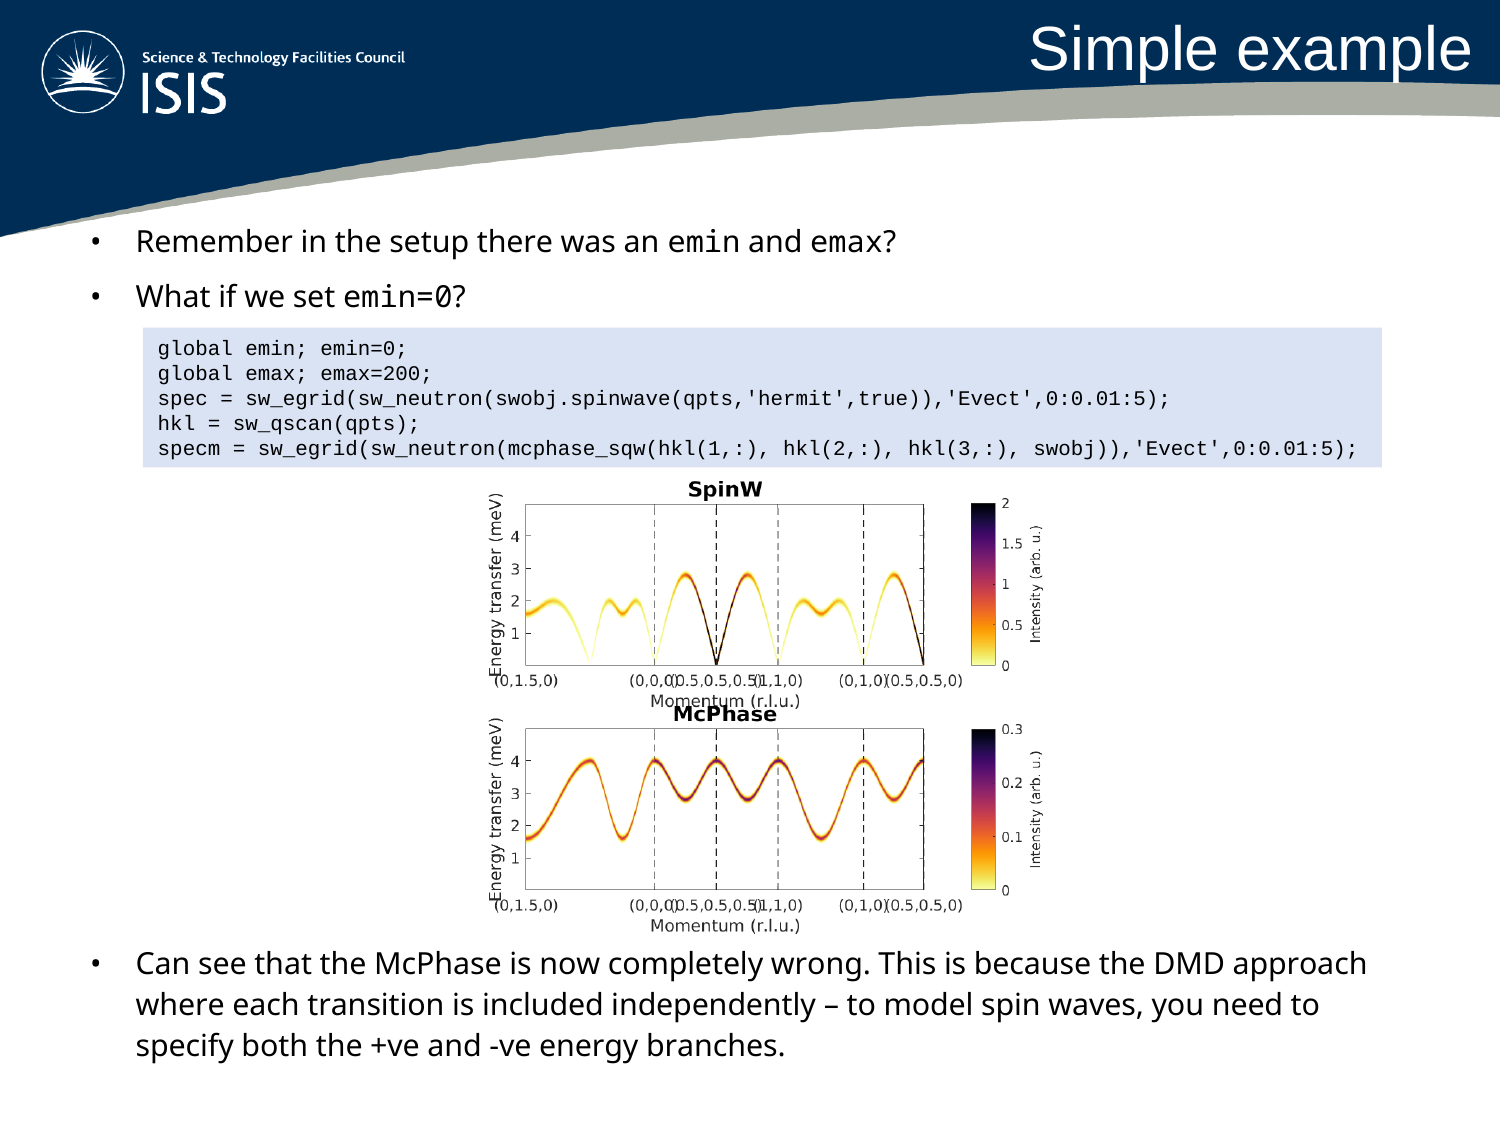

Simple example
# Remember in the setup there was an emin and emax?
What if we set emin=0?
Can see that the McPhase is now completely wrong. This is because the DMD approach where each transition is included independently – to model spin waves, you need to specify both the +ve and -ve energy branches.
global emin; emin=0;
global emax; emax=200;
spec = sw_egrid(sw_neutron(swobj.spinwave(qpts,'hermit',true)),'Evect',0:0.01:5);
hkl = sw_qscan(qpts);
specm = sw_egrid(sw_neutron(mcphase_sqw(hkl(1,:), hkl(2,:), hkl(3,:), swobj)),'Evect',0:0.01:5);